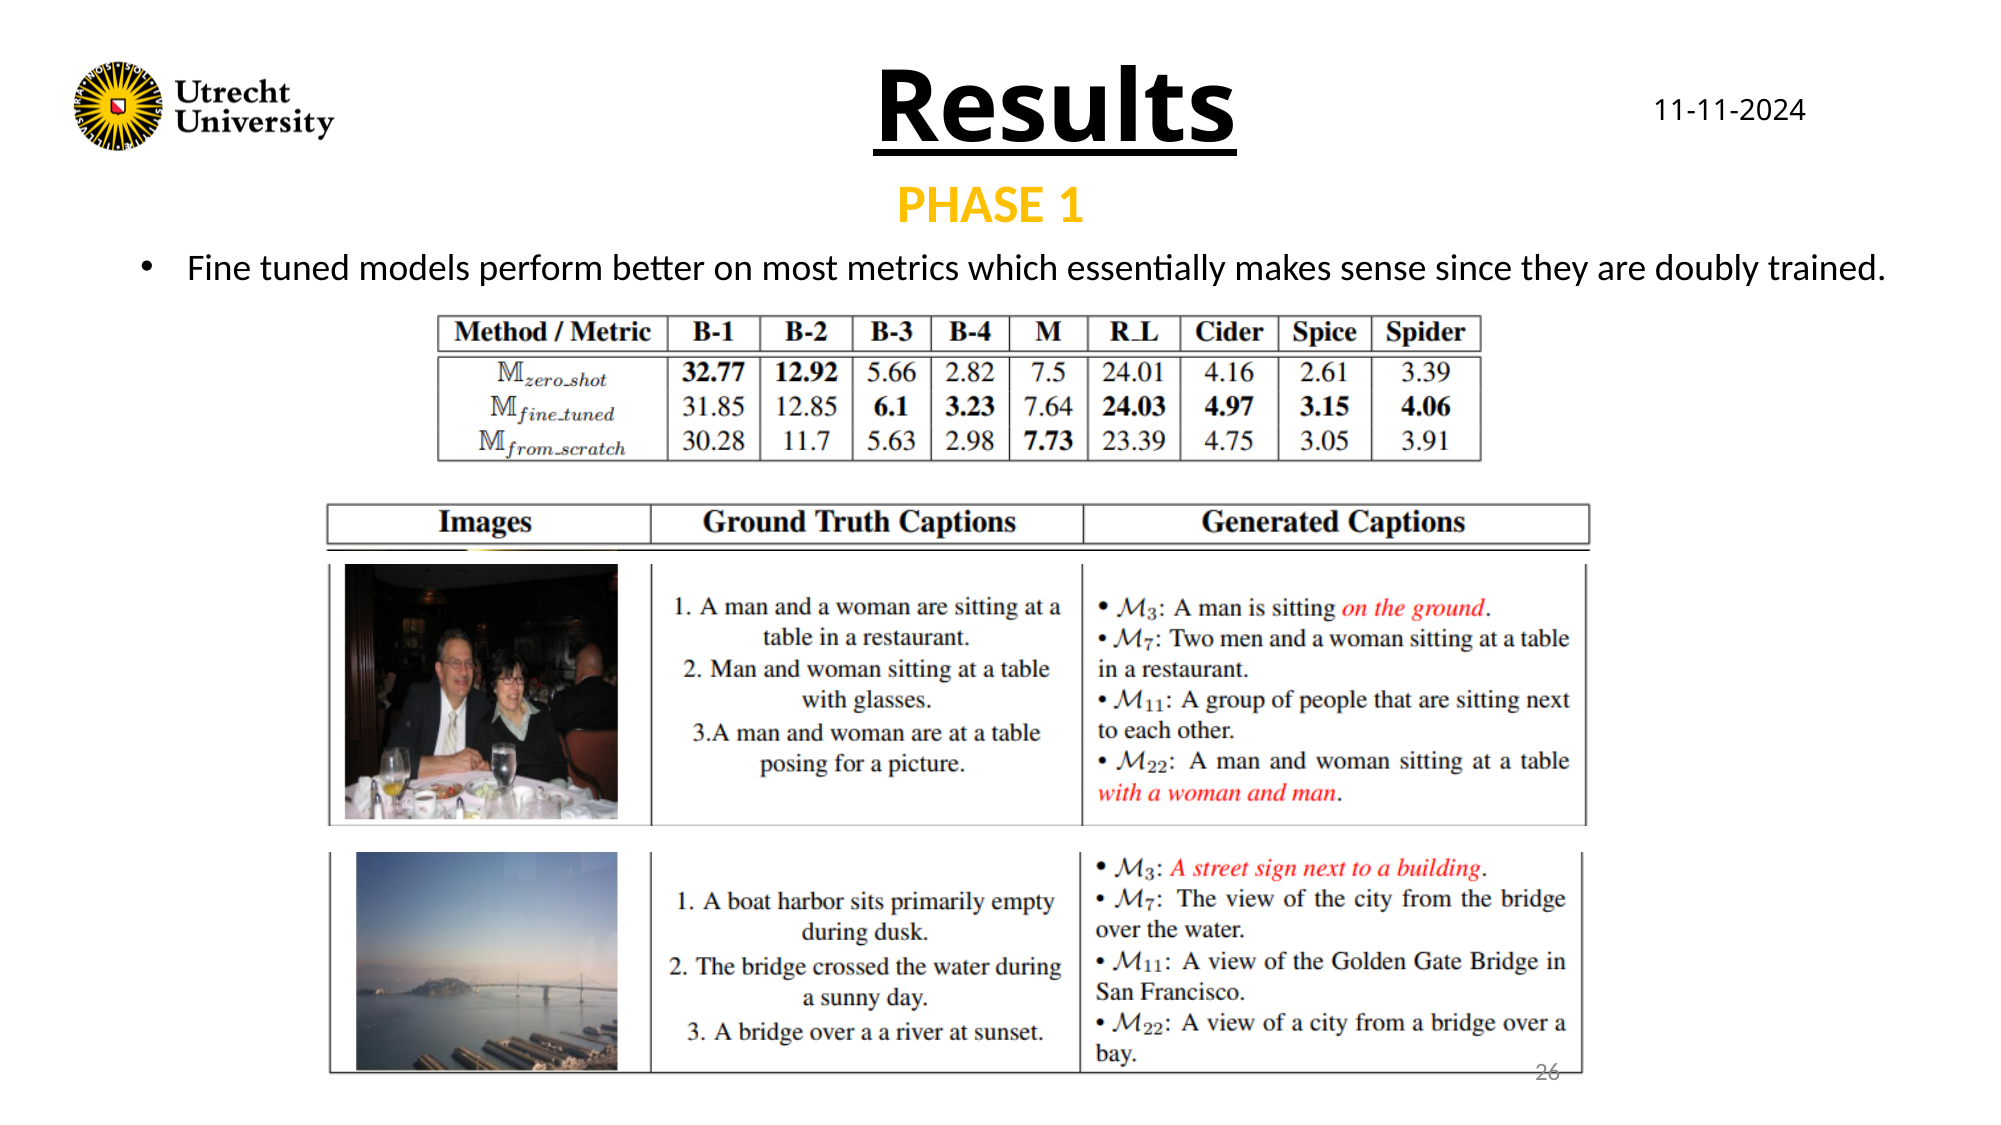

Results
11-11-2024
PHASE 1
Fine tuned models perform better on most metrics which essentially makes sense since they are doubly trained.